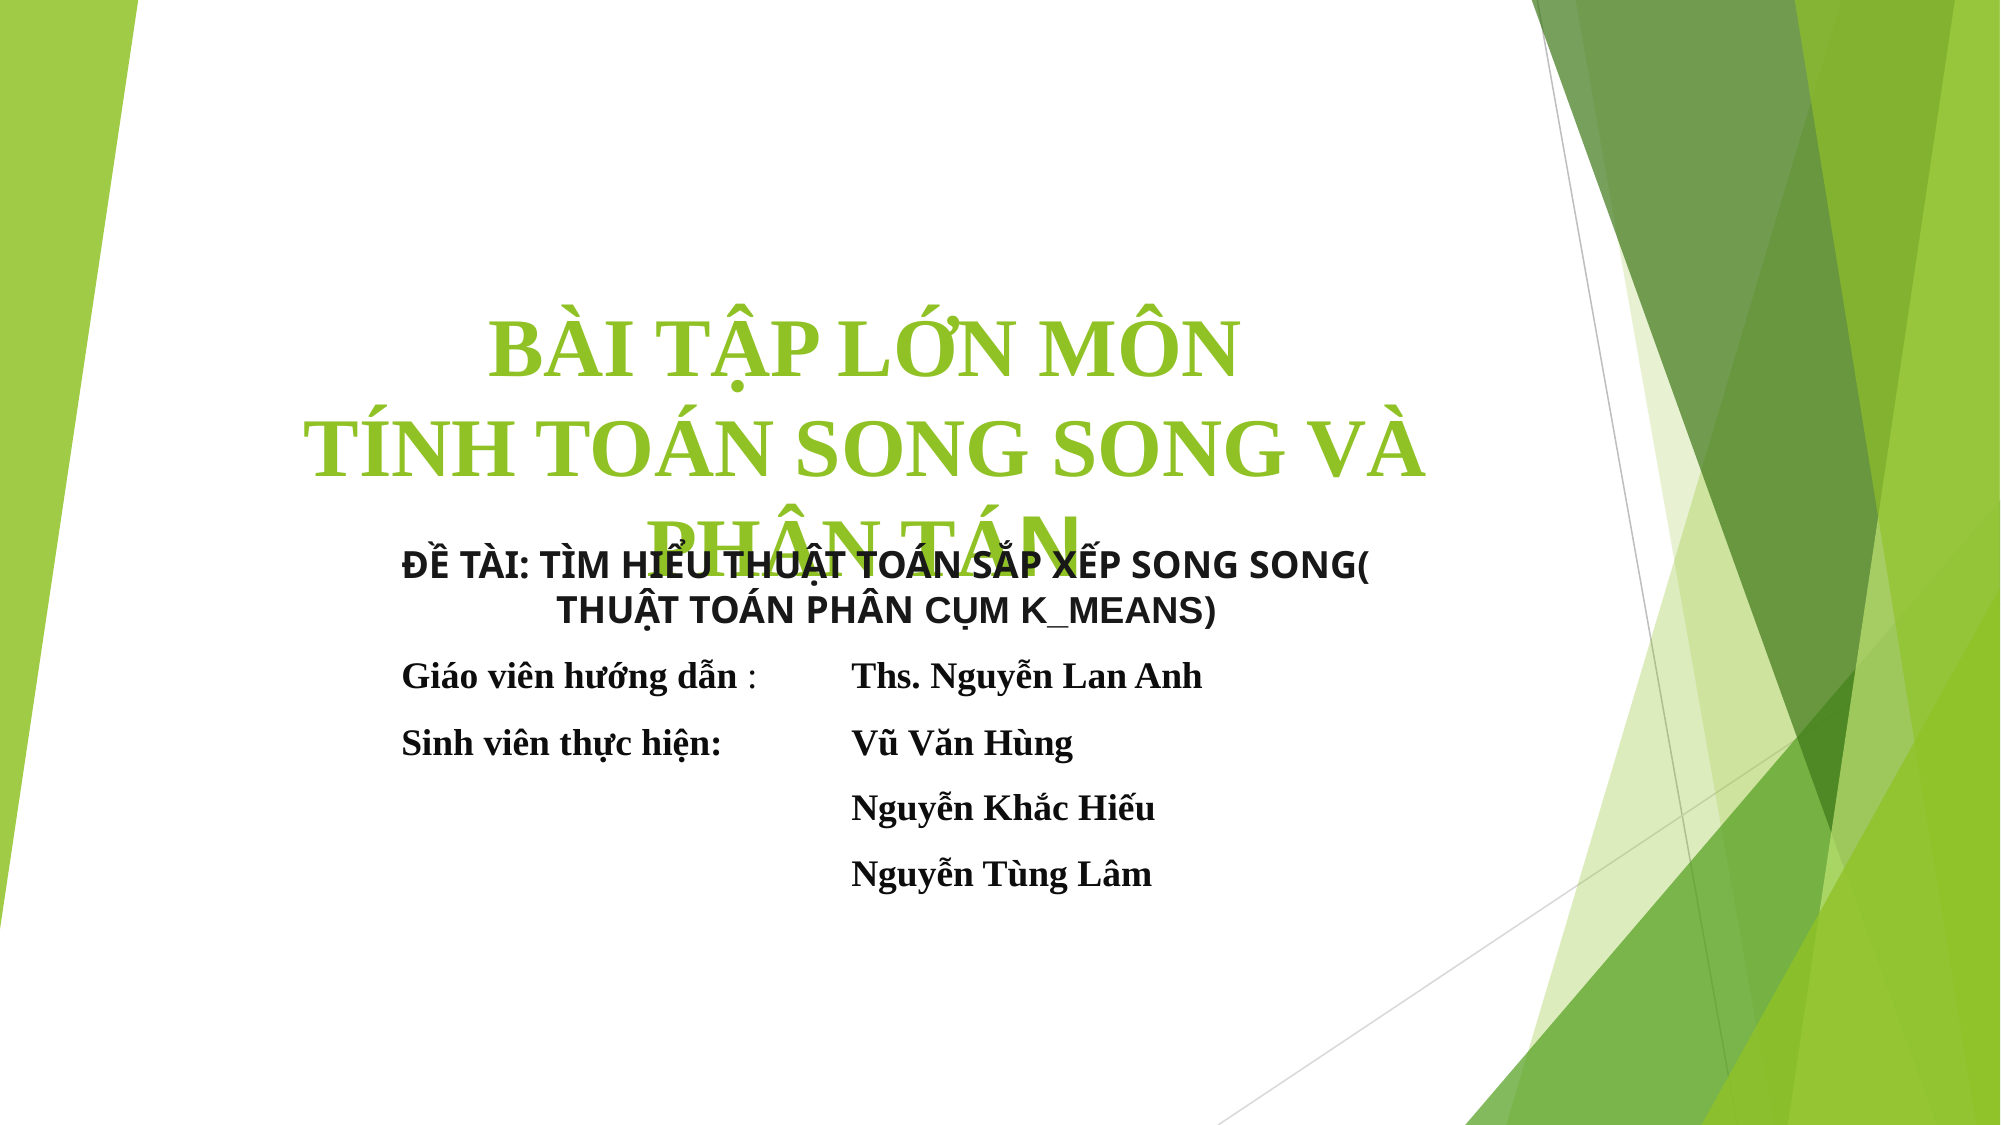

# BÀI TẬP LỚN MÔN TÍNH TOÁN SONG SONG VÀ PHÂN TÁN
ĐỀ TÀI: TÌM HIỂU THUẬT TOÁN SẮP XẾP SONG SONG( THUẬT TOÁN PHÂN CỤM K_MEANS)
Giáo viên hướng dẫn :		Ths. Nguyễn Lan Anh
Sinh viên thực hiện: 	Vũ Văn Hùng
						Nguyễn Khắc Hiếu
						Nguyễn Tùng Lâm